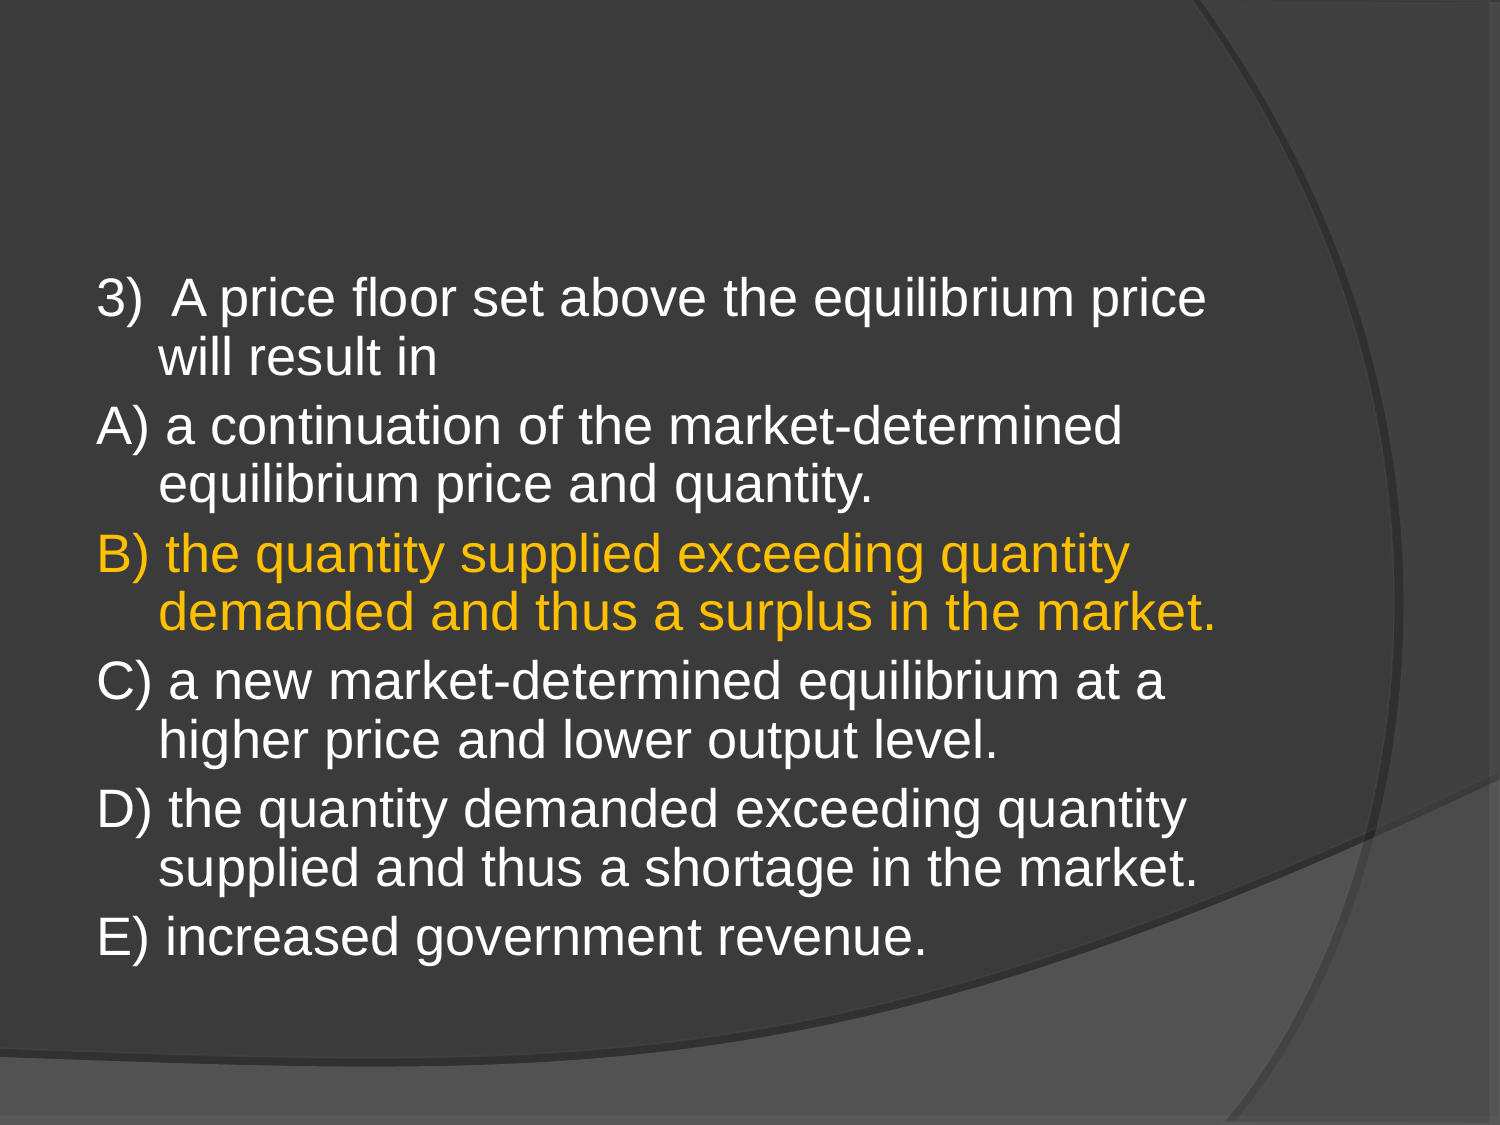

#
3) A price floor set above the equilibrium price will result in
A) a continuation of the market-determined equilibrium price and quantity.
B) the quantity supplied exceeding quantity demanded and thus a surplus in the market.
C) a new market-determined equilibrium at a higher price and lower output level.
D) the quantity demanded exceeding quantity supplied and thus a shortage in the market.
E) increased government revenue.